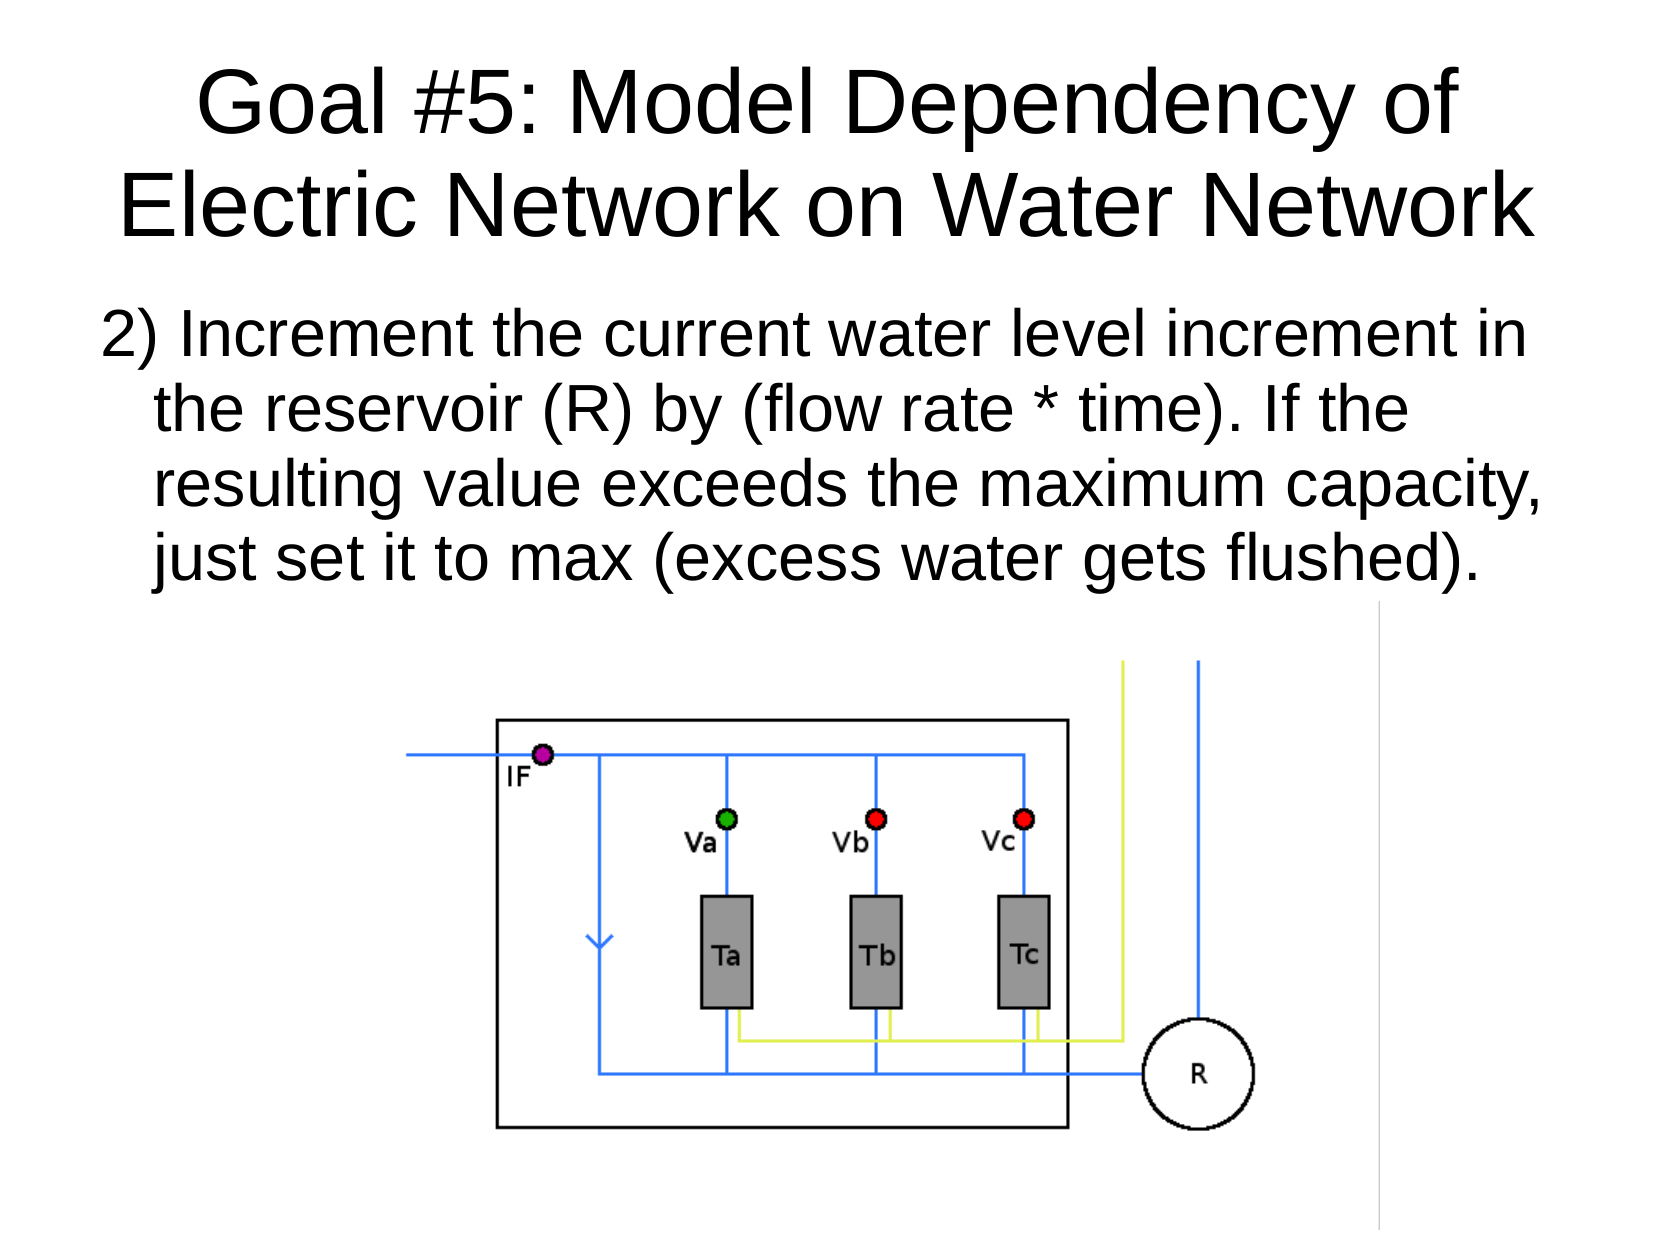

# Goal #5: Model Dependency of Electric Network on Water Network
 Increment the current water level increment in the reservoir (R) by (flow rate * time). If the resulting value exceeds the maximum capacity, just set it to max (excess water gets flushed).